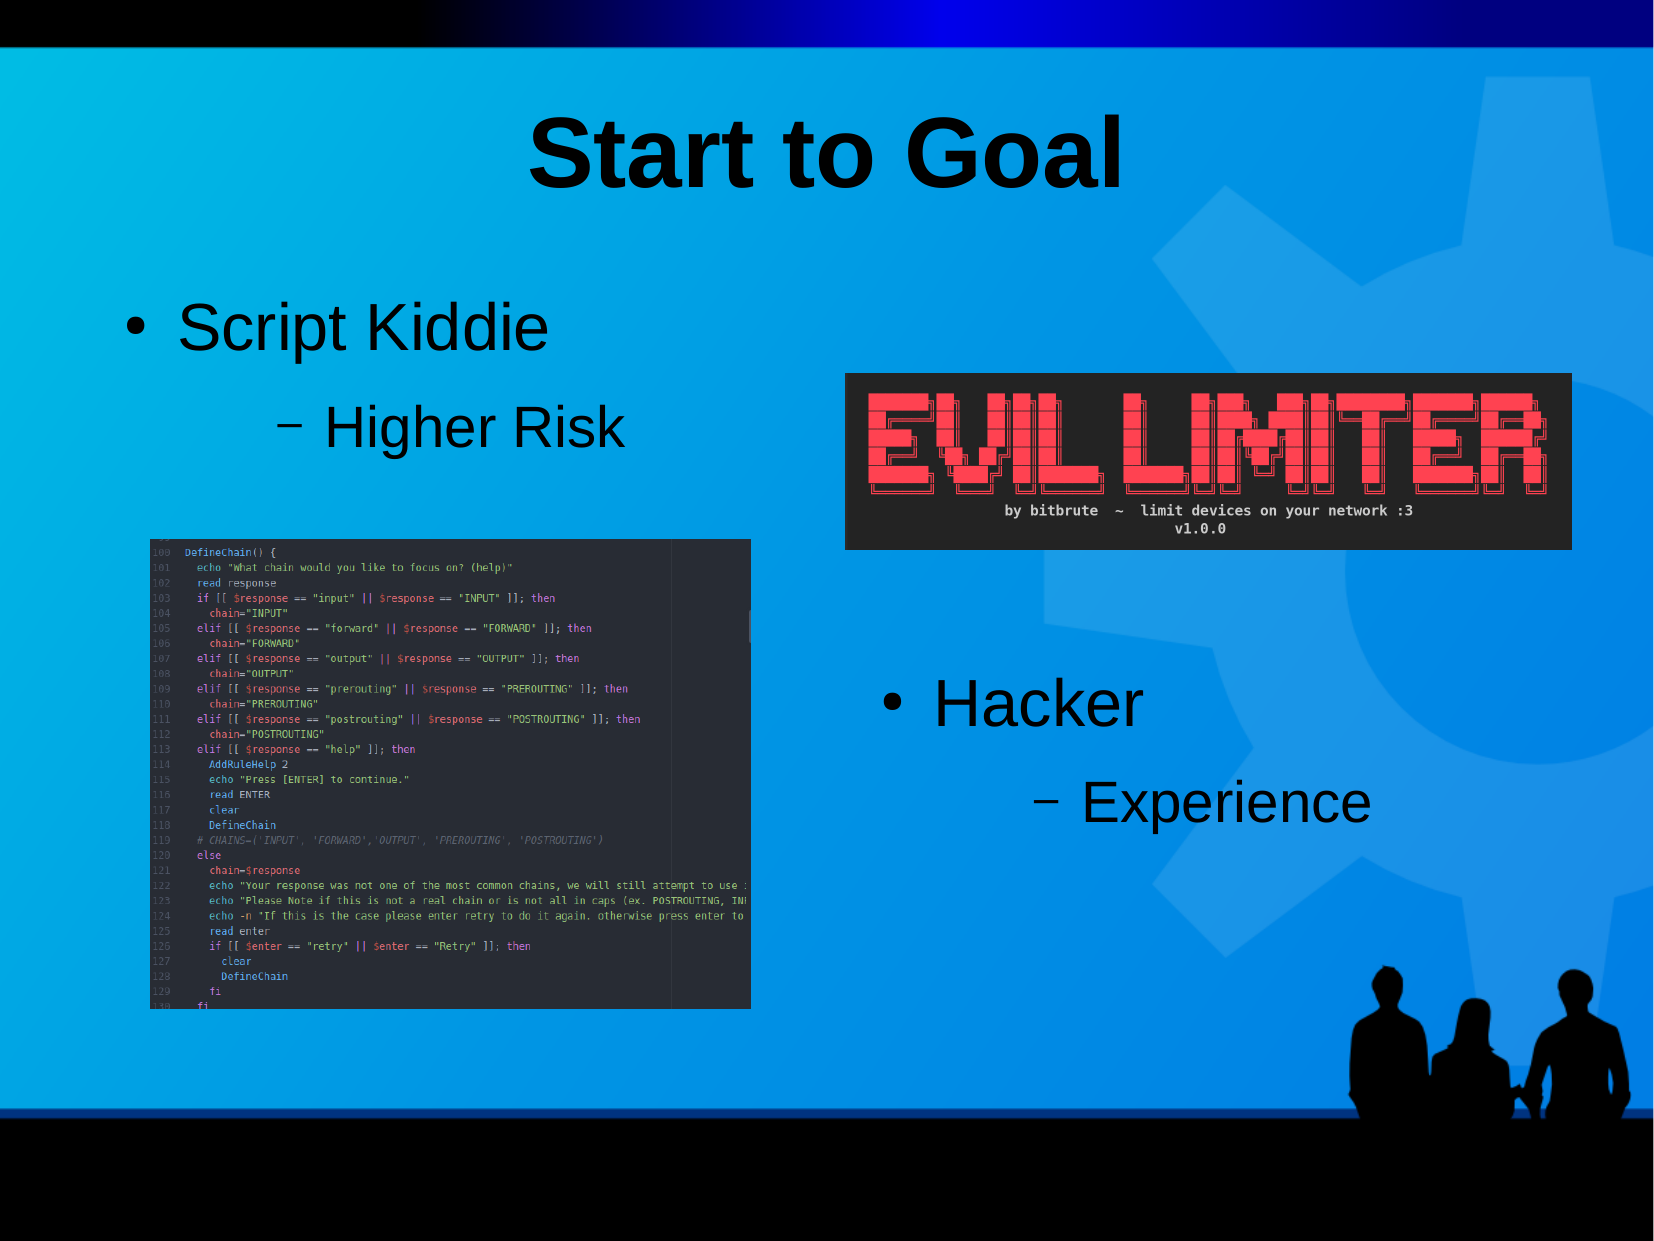

# Start to Goal
Script Kiddie
Higher Risk
Hacker
Experience